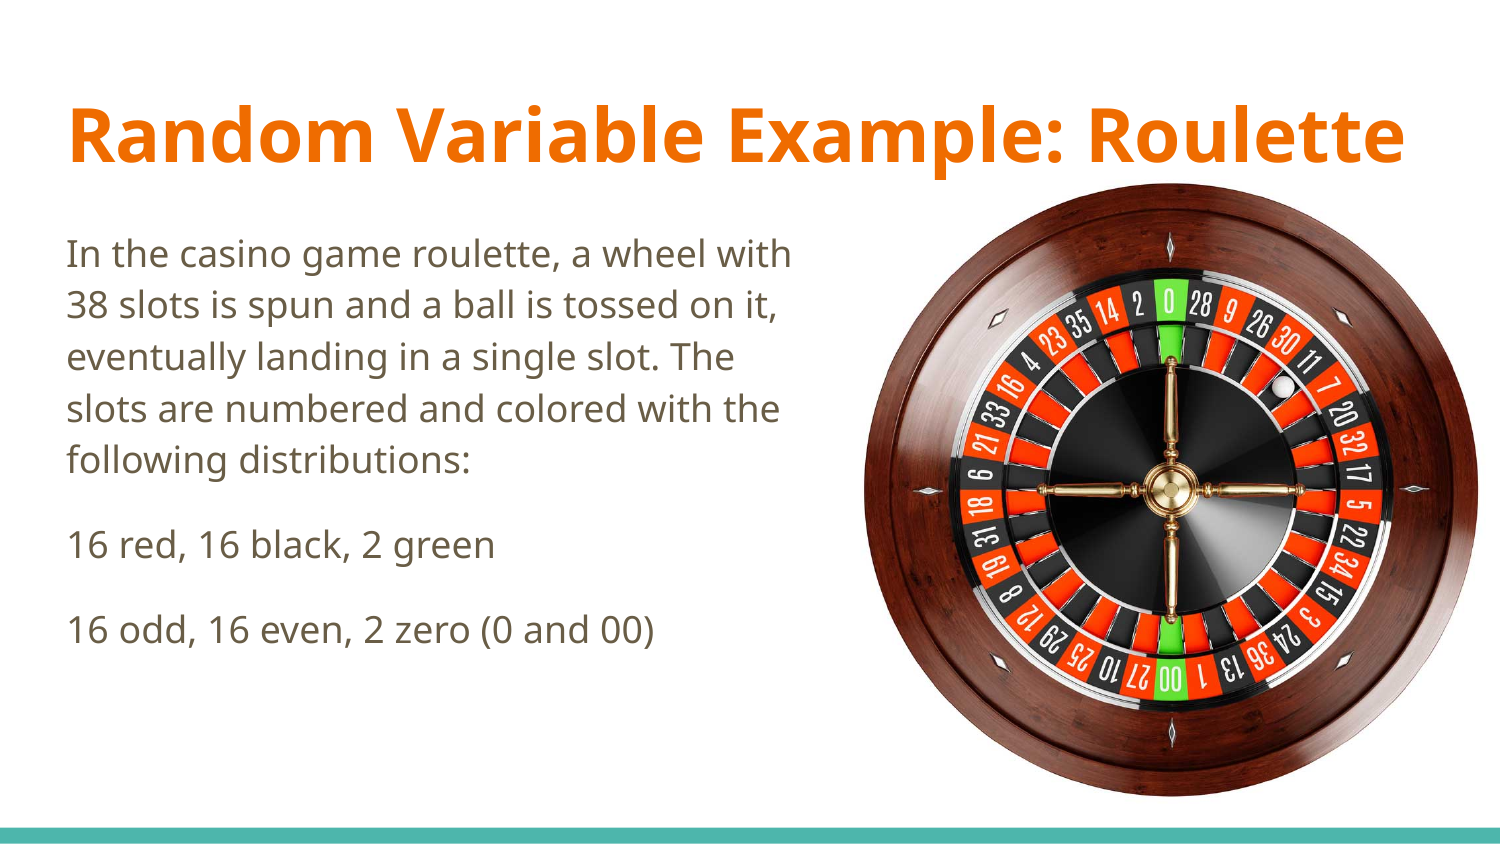

# Random Variable Example: Roulette
In the casino game roulette, a wheel with 38 slots is spun and a ball is tossed on it, eventually landing in a single slot. The slots are numbered and colored with the following distributions:
16 red, 16 black, 2 green
16 odd, 16 even, 2 zero (0 and 00)